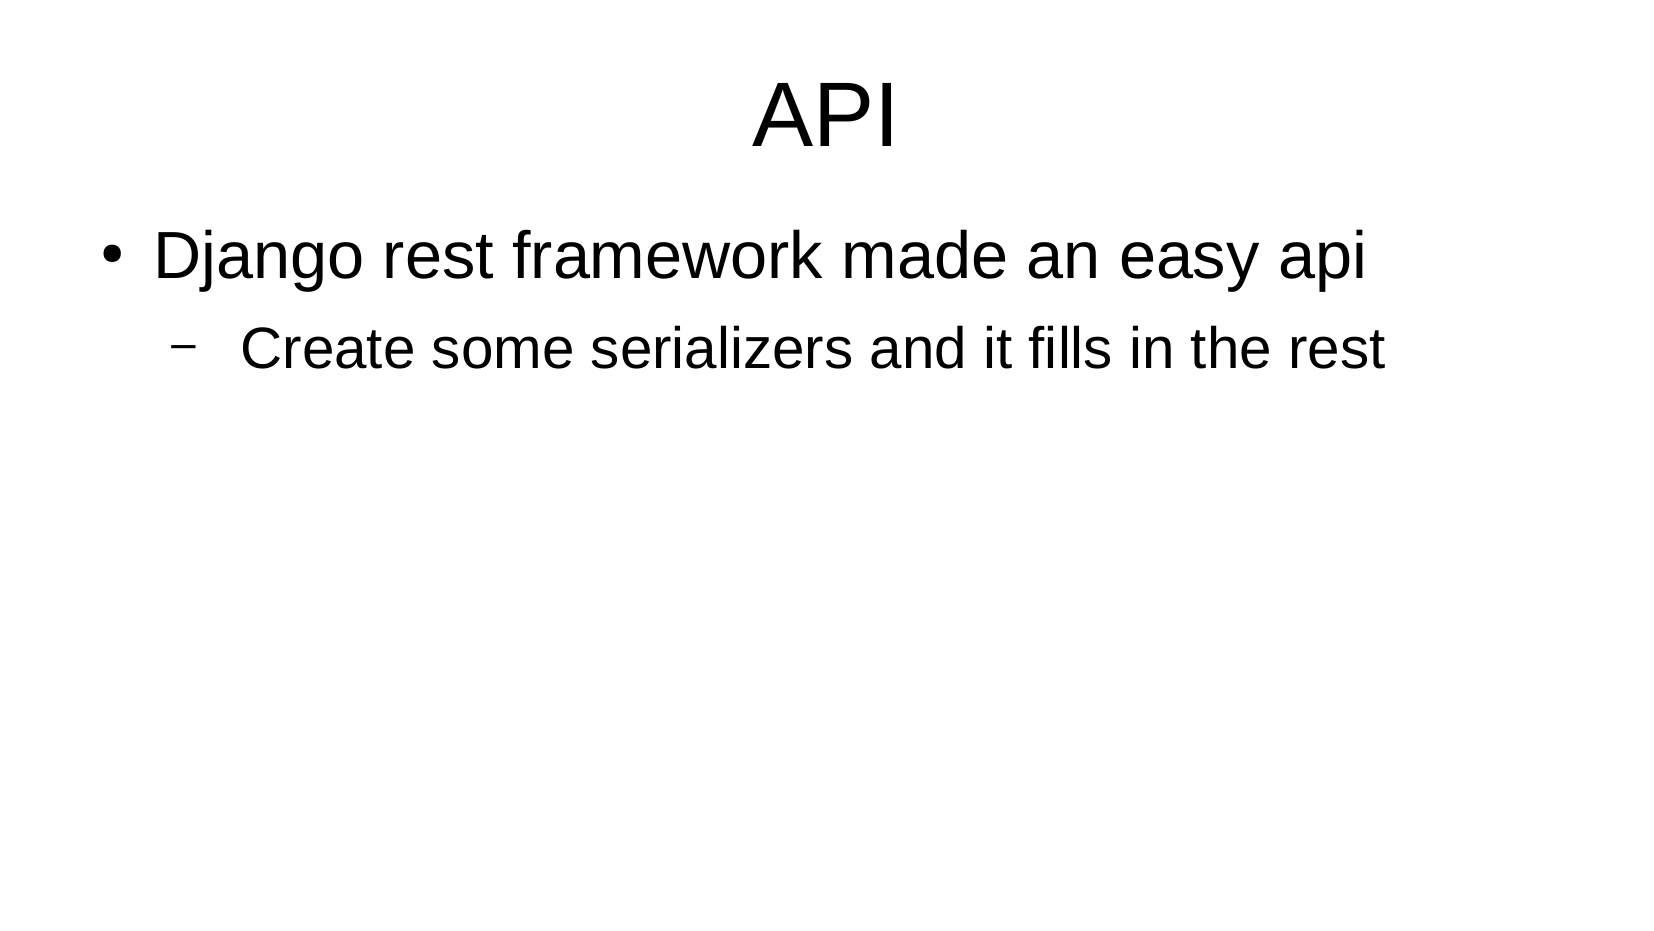

# API
Django rest framework made an easy api
 Create some serializers and it fills in the rest